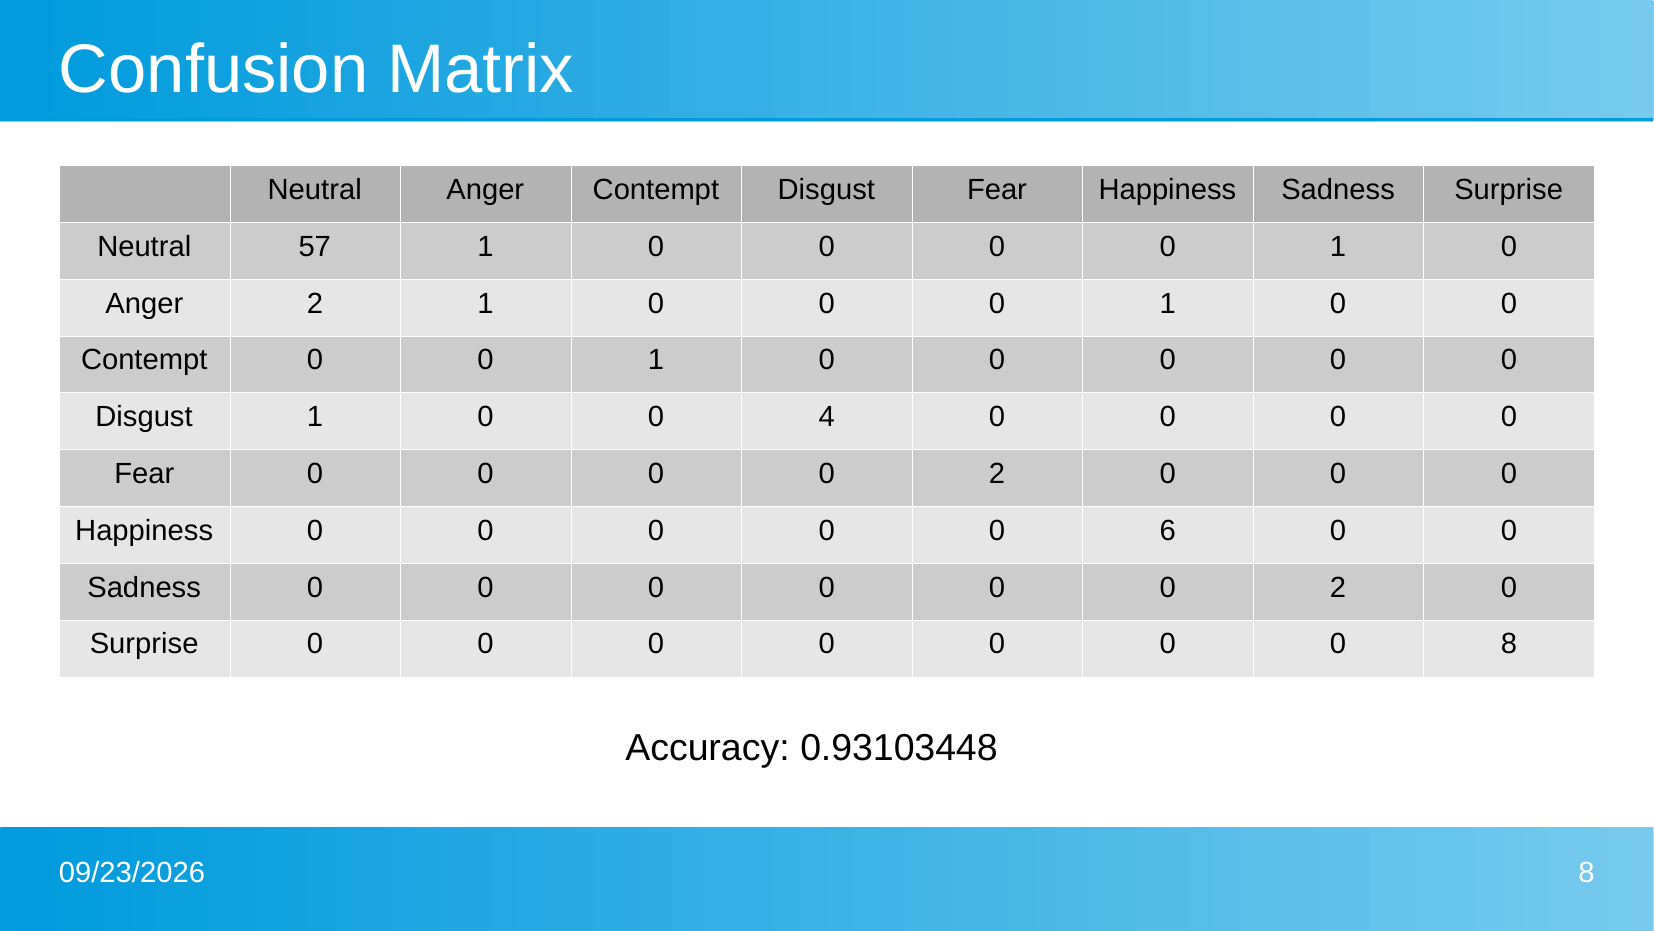

# Confusion Matrix
| | Neutral | Anger | Contempt | Disgust | Fear | Happiness | Sadness | Surprise |
| --- | --- | --- | --- | --- | --- | --- | --- | --- |
| Neutral | 57 | 1 | 0 | 0 | 0 | 0 | 1 | 0 |
| Anger | 2 | 1 | 0 | 0 | 0 | 1 | 0 | 0 |
| Contempt | 0 | 0 | 1 | 0 | 0 | 0 | 0 | 0 |
| Disgust | 1 | 0 | 0 | 4 | 0 | 0 | 0 | 0 |
| Fear | 0 | 0 | 0 | 0 | 2 | 0 | 0 | 0 |
| Happiness | 0 | 0 | 0 | 0 | 0 | 6 | 0 | 0 |
| Sadness | 0 | 0 | 0 | 0 | 0 | 0 | 2 | 0 |
| Surprise | 0 | 0 | 0 | 0 | 0 | 0 | 0 | 8 |
Accuracy: 0.93103448
8